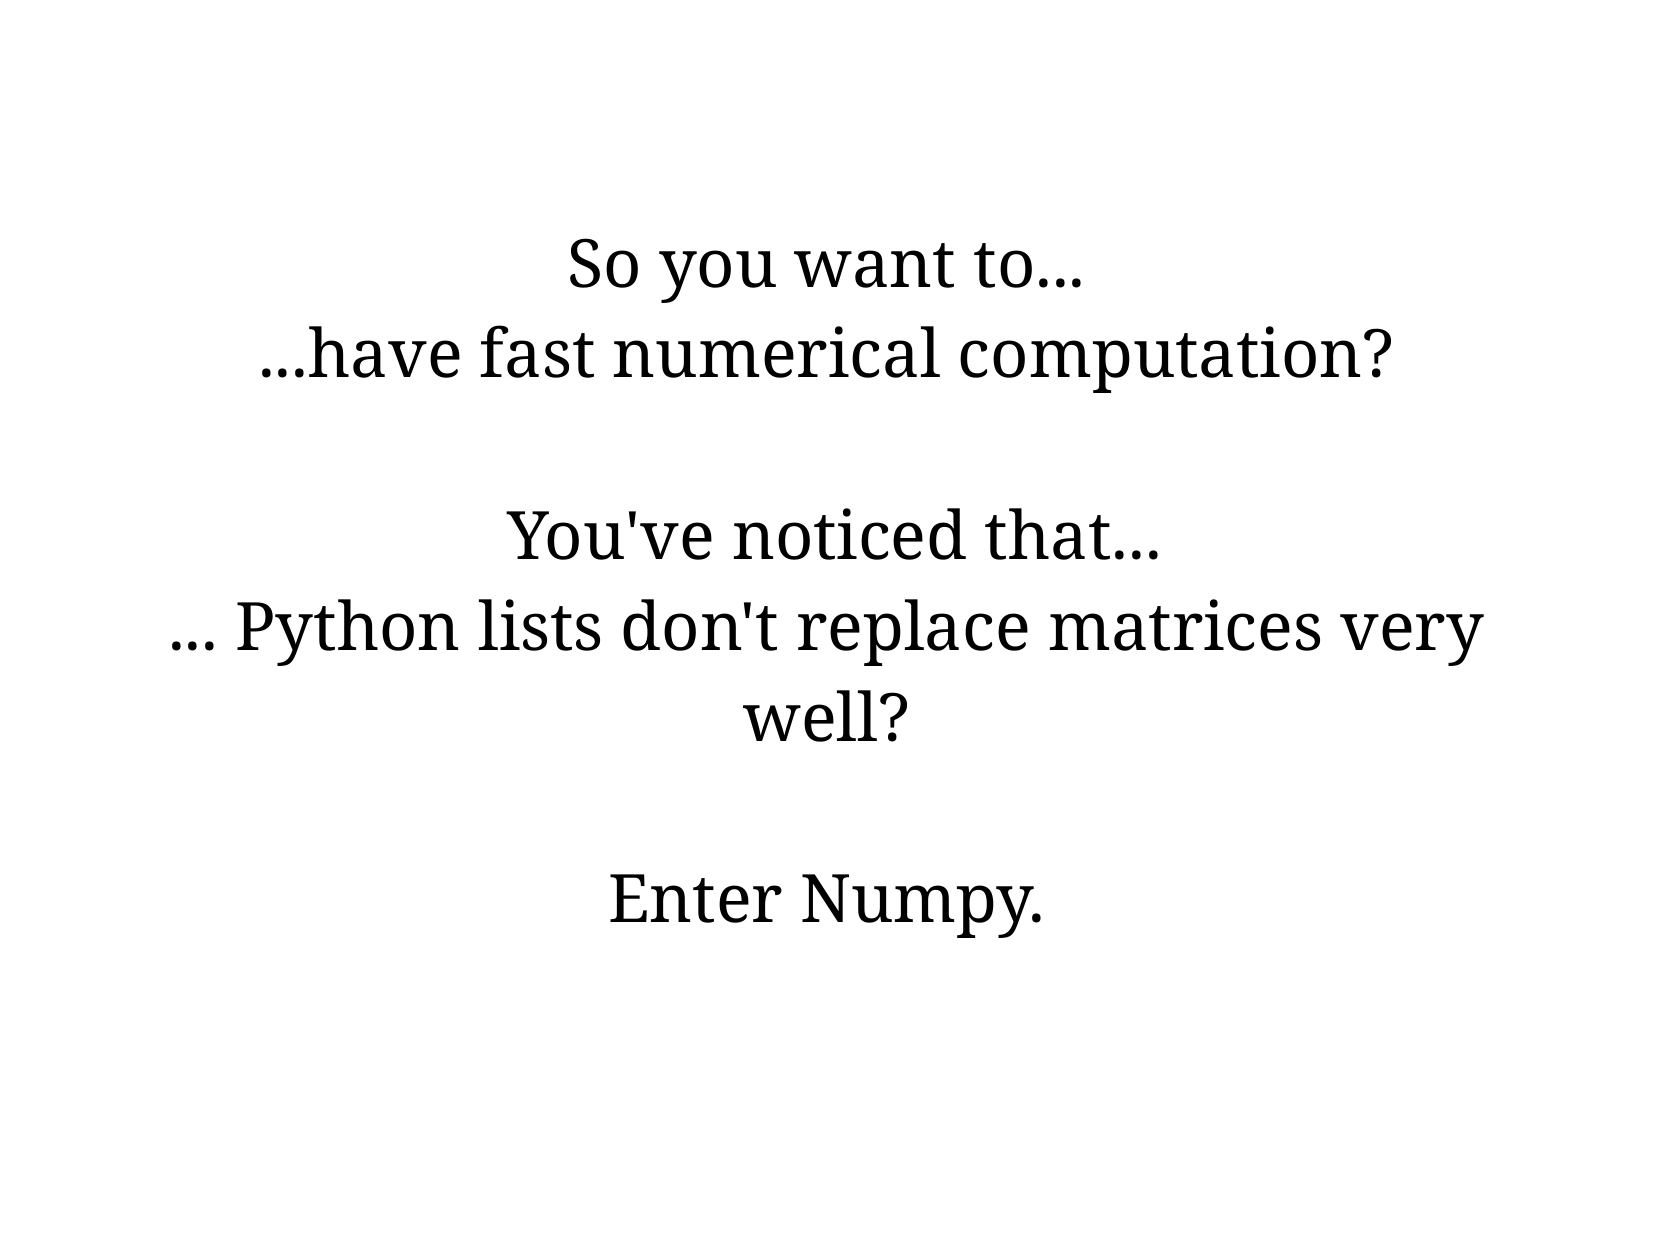

# So you want to...
...have fast numerical computation?
 You've noticed that...
... Python lists don't replace matrices very well?
Enter Numpy.